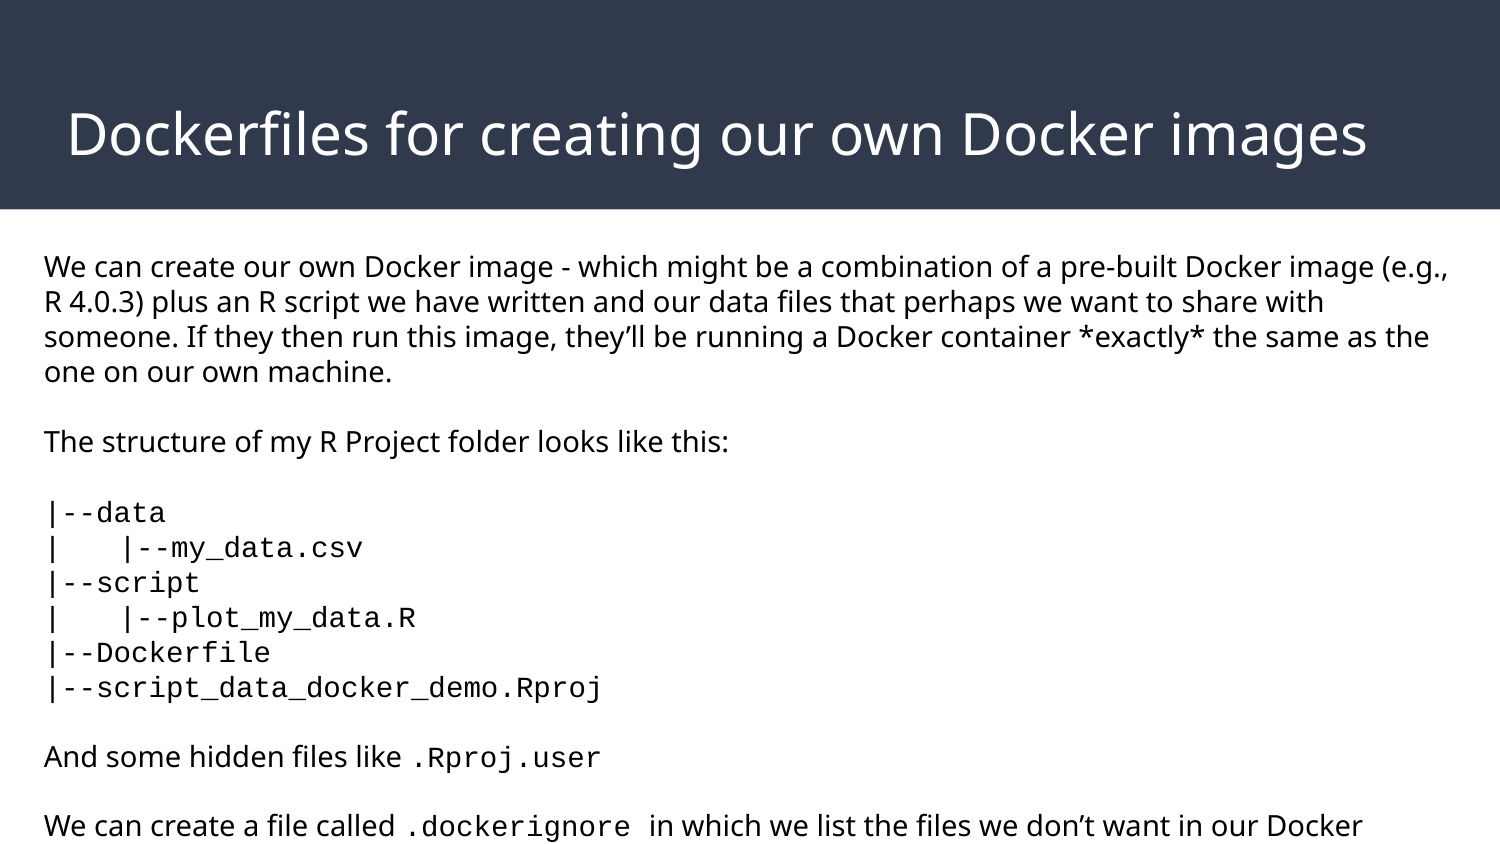

# Dockerfiles for creating our own Docker images
We can create our own Docker image - which might be a combination of a pre-built Docker image (e.g., R 4.0.3) plus an R script we have written and our data files that perhaps we want to share with someone. If they then run this image, they’ll be running a Docker container *exactly* the same as the one on our own machine.
The structure of my R Project folder looks like this:
|--data
|	|--my_data.csv
|--script
|	|--plot_my_data.R
|--Dockerfile
|--script_data_docker_demo.Rproj
And some hidden files like .Rproj.user
We can create a file called .dockerignore in which we list the files we don’t want in our Docker image.